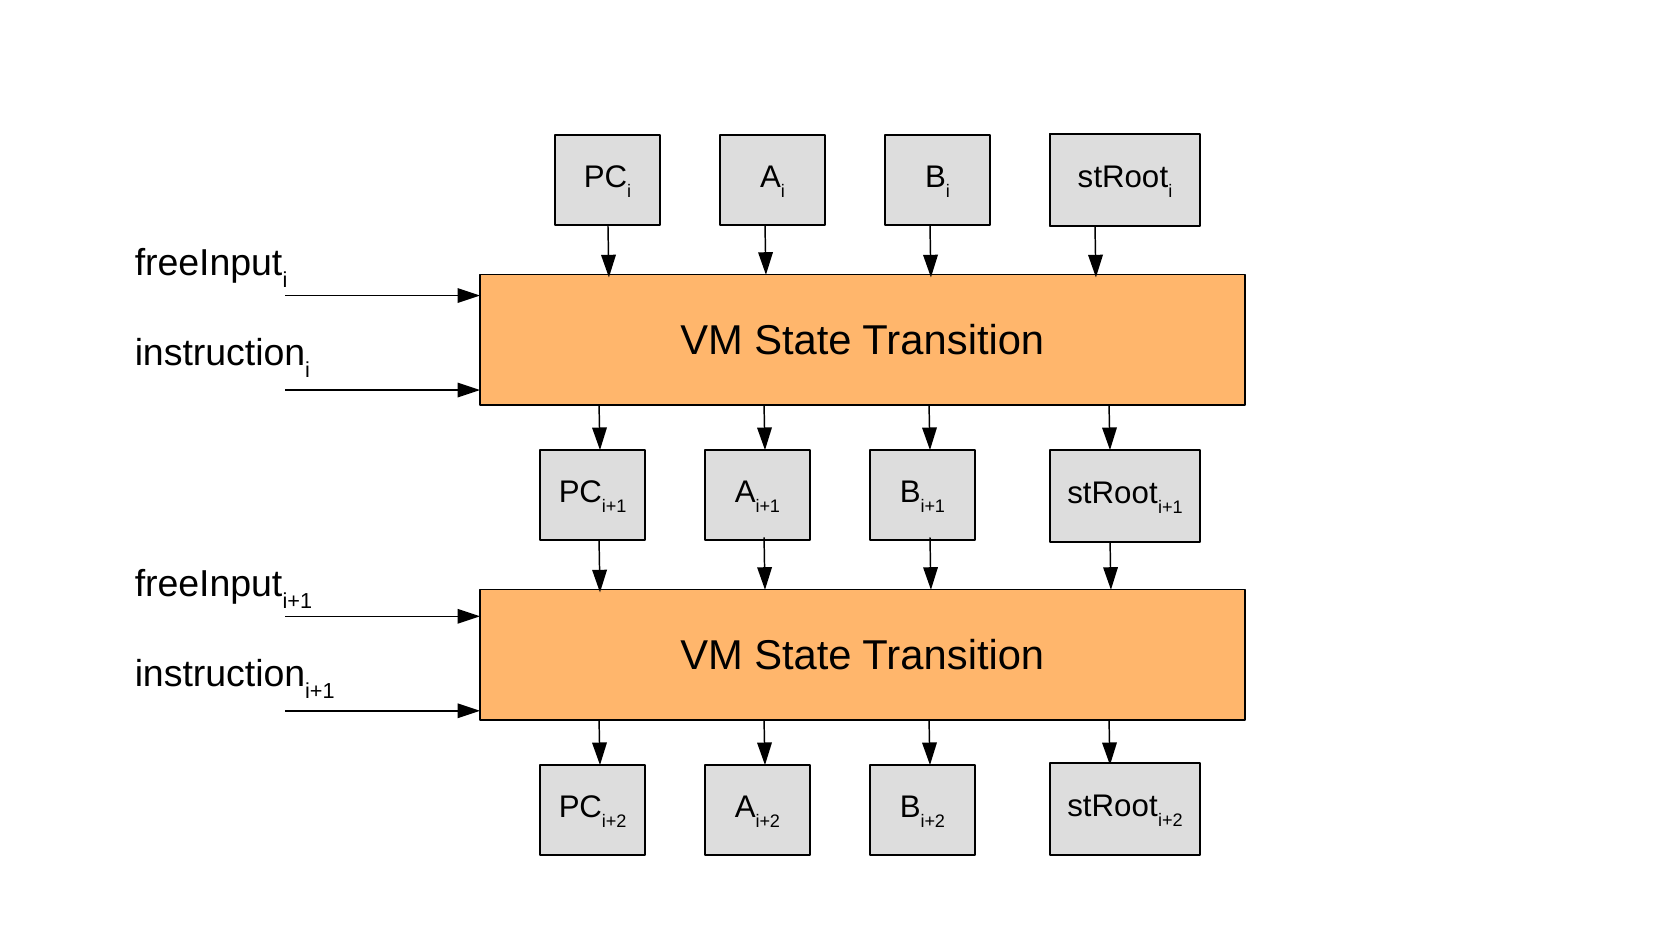

stRooti
stRooti
PCi
Ai
Bi
freeInputi
VM State Transition
instructioni
PCi+1
Ai+1
Bi+1
stRooti+1
freeInputi+1
VM State Transition
instructioni+1
stRooti+2
PCi+2
Ai+2
Bi+2